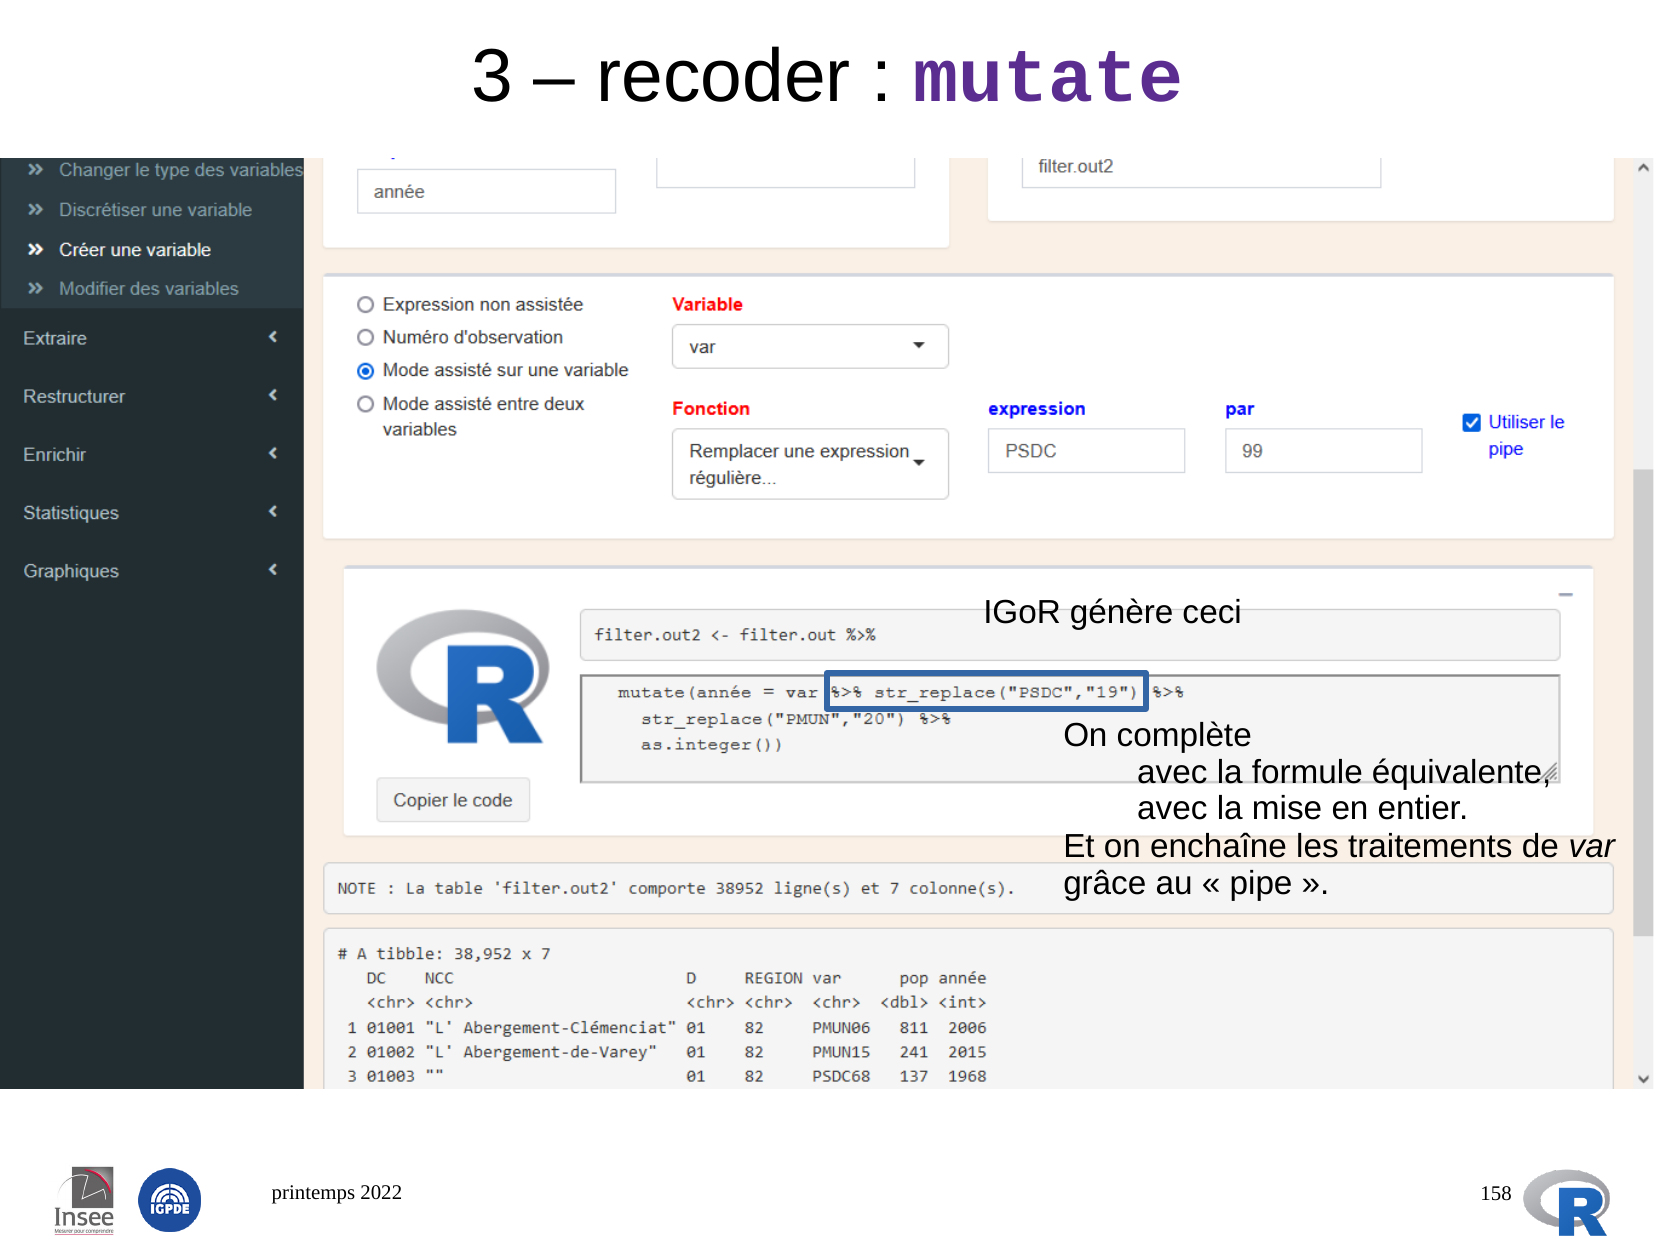

# 3 – recoder : mutate
IGoR génère ceci
On complète
	avec la formule équivalente,
	avec la mise en entier.
Et on enchaîne les traitements de var
grâce au « pipe ».
printemps 2022
158